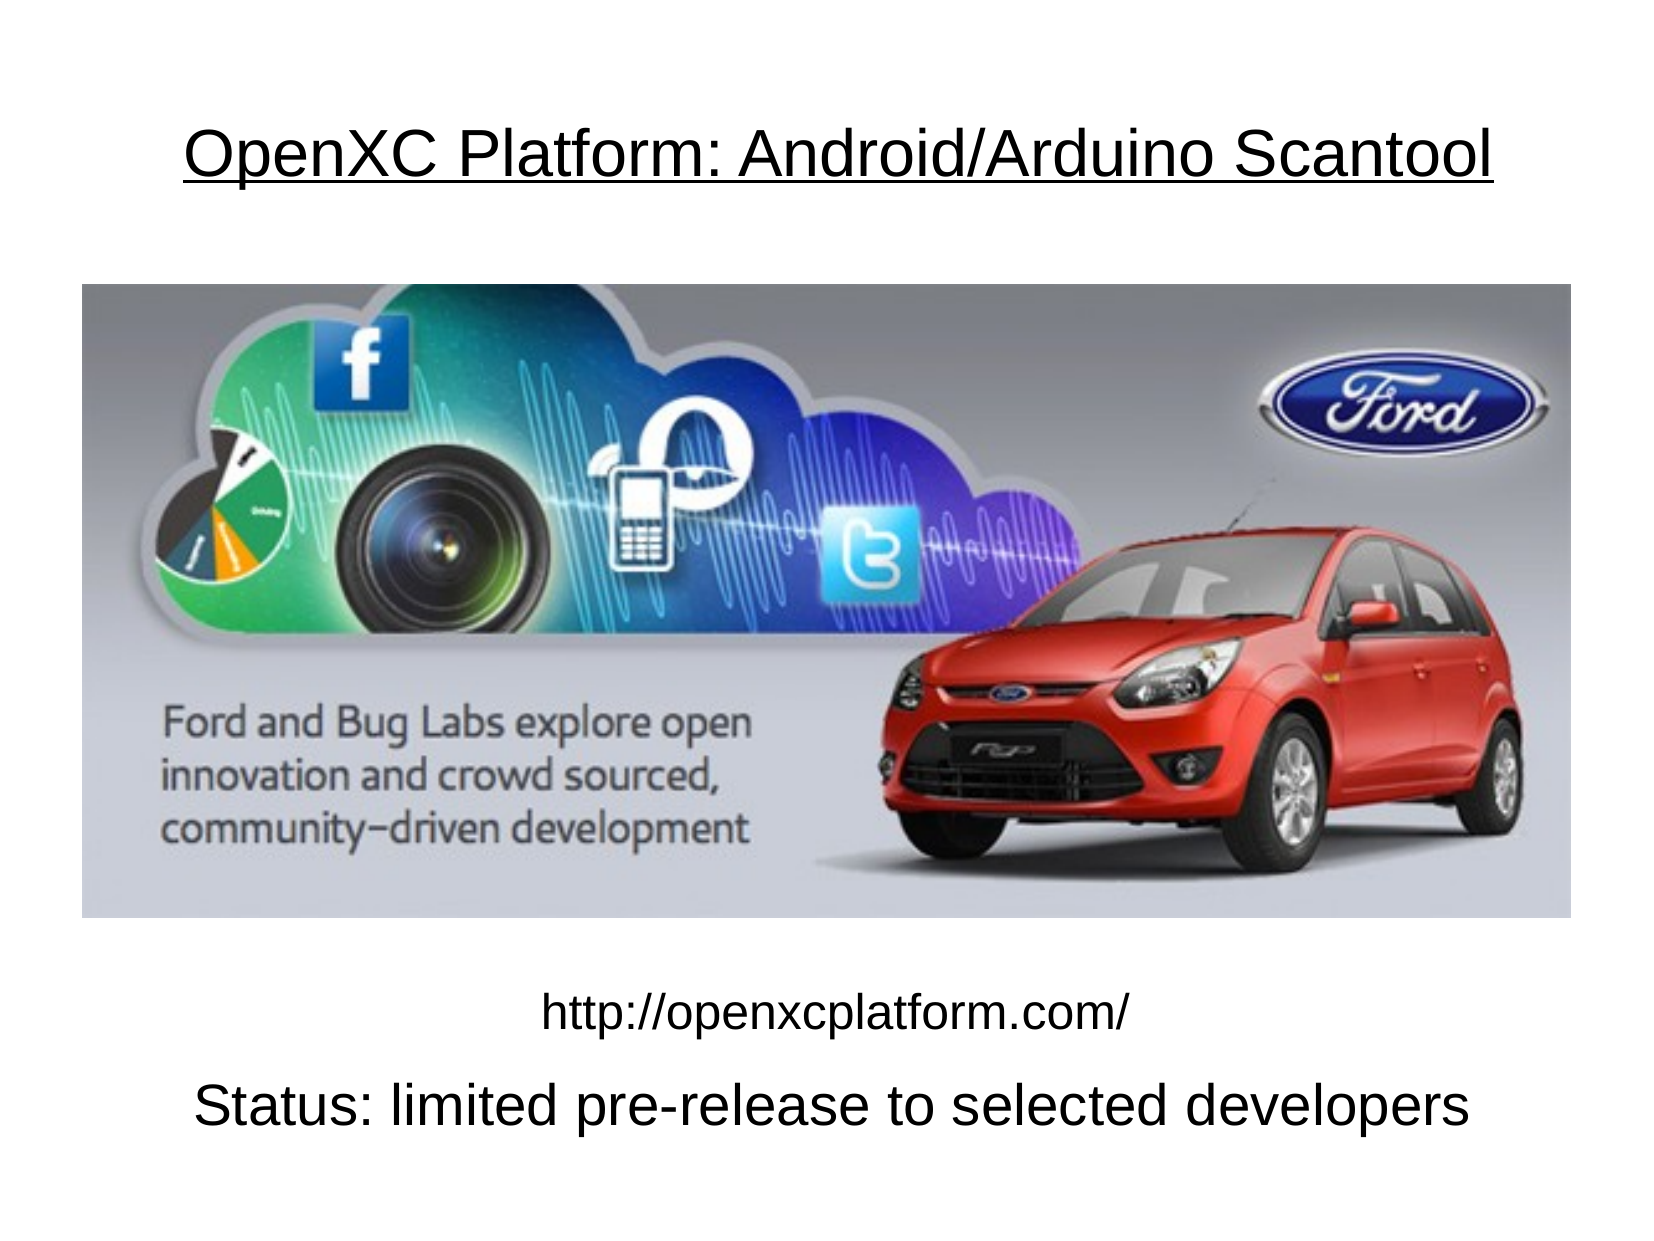

# OpenXC Platform: Android/Arduino Scantool
http://openxcplatform.com/
Status: limited pre-release to selected developers